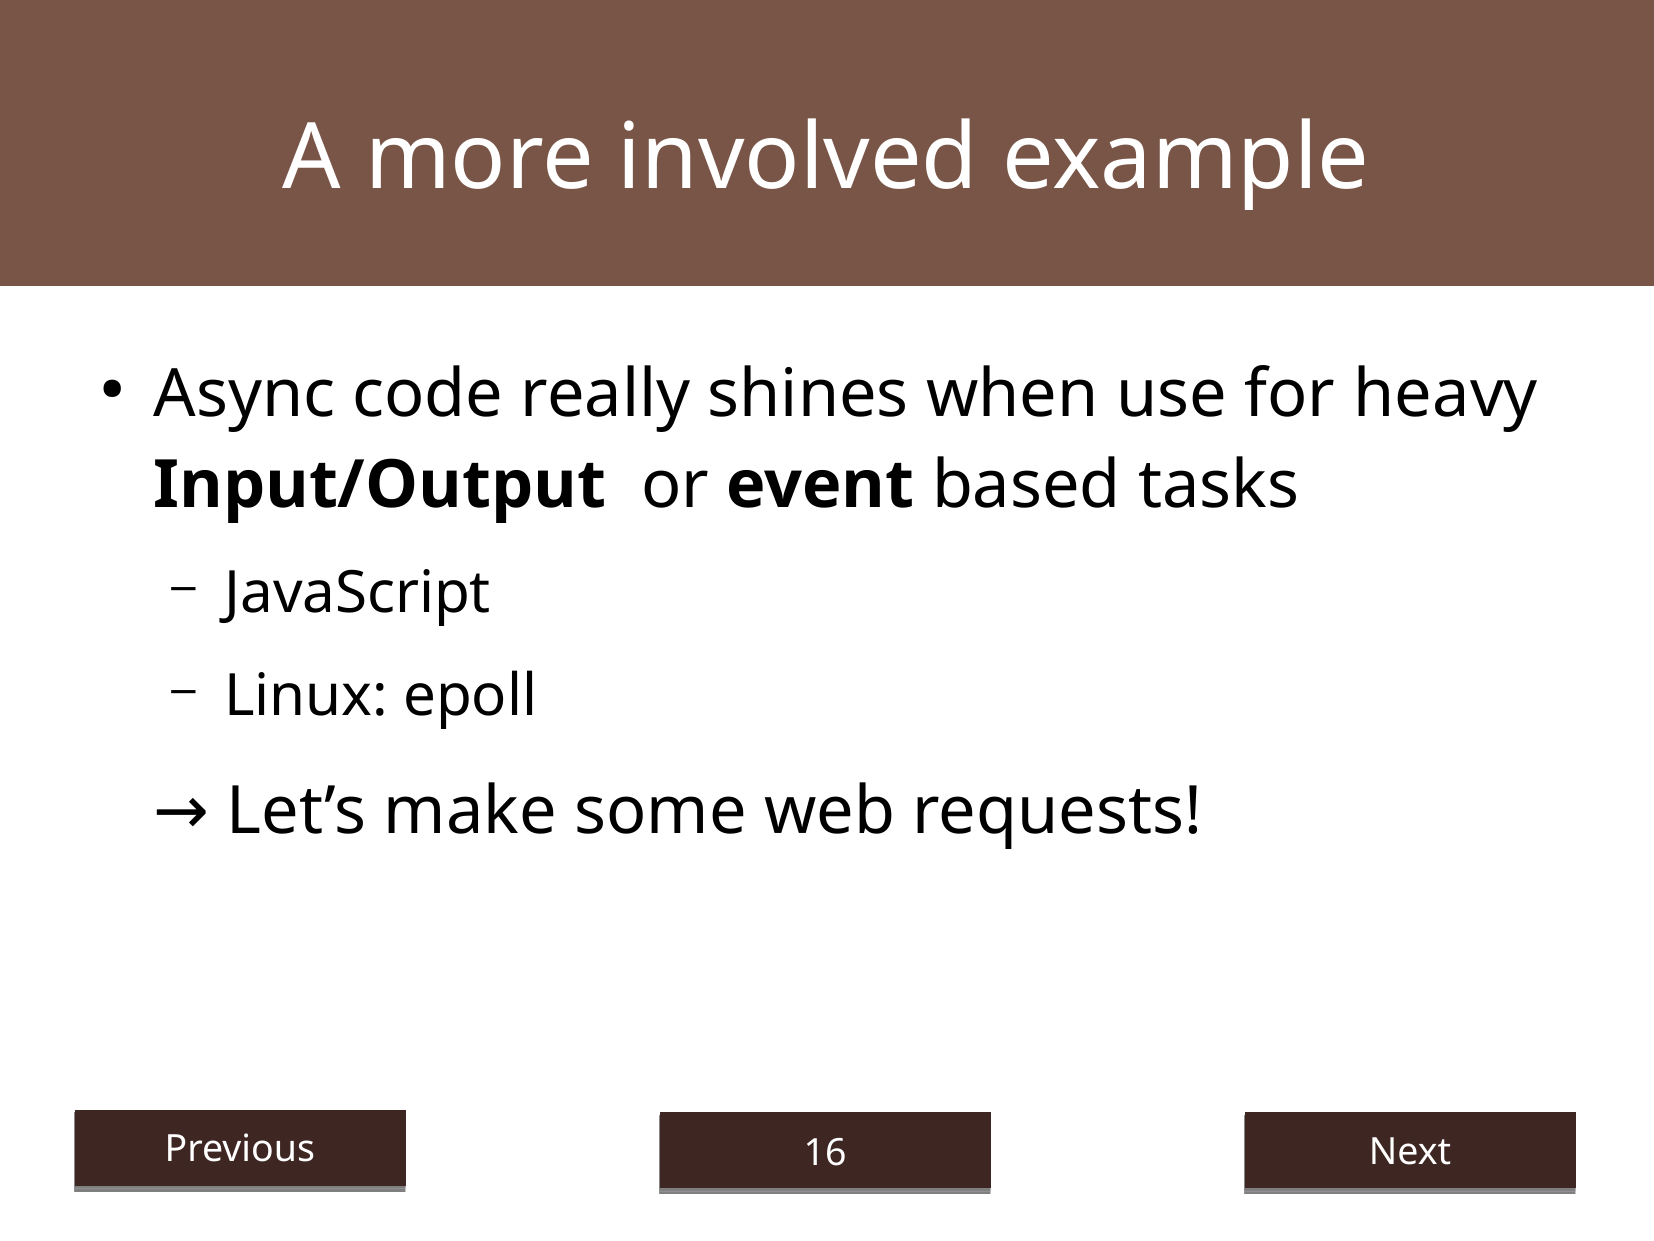

# A more involved example
Async code really shines when use for heavy Input/Output or event based tasks
JavaScript
Linux: epoll
→ Let’s make some web requests!
Previous
Next